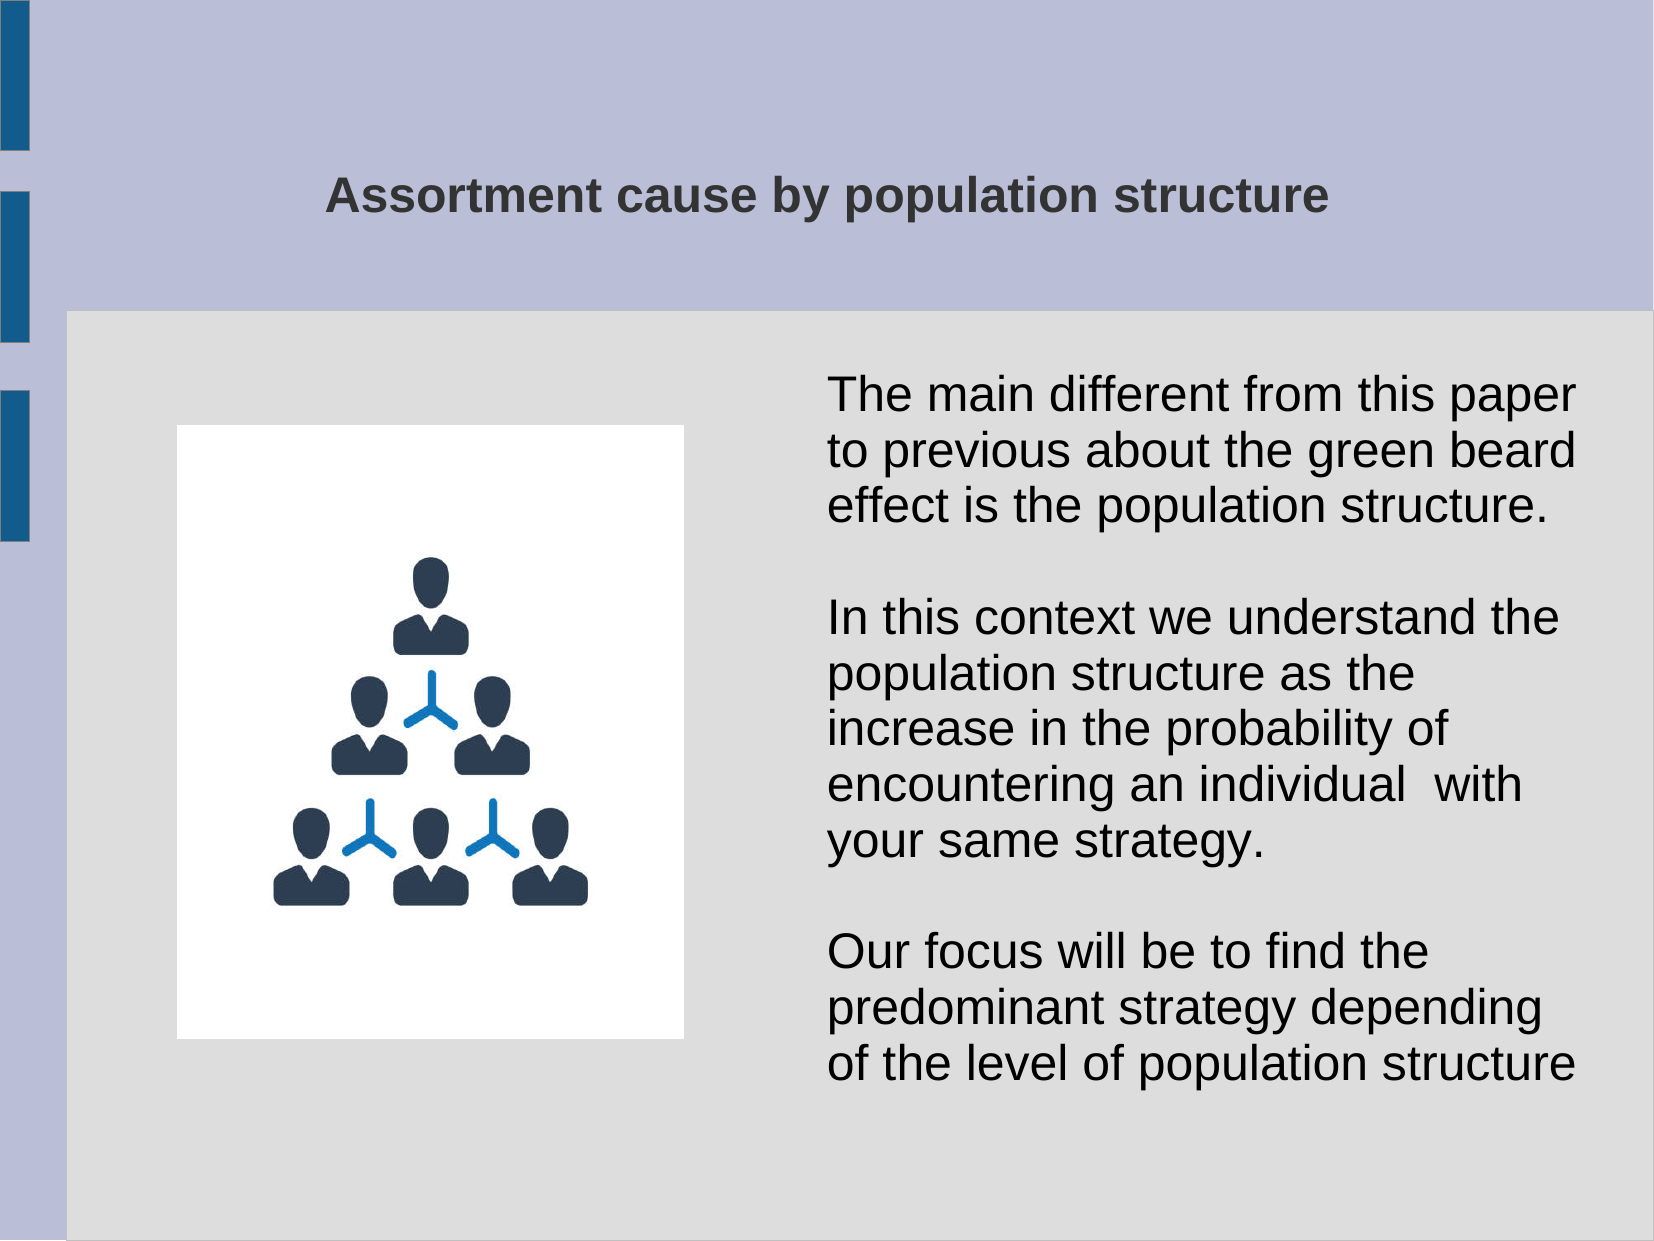

# Assortment cause by population structure
The main different from this paper to previous about the green beard effect is the population structure.
In this context we understand the population structure as the increase in the probability of encountering an individual with your same strategy.
Our focus will be to find the predominant strategy depending of the level of population structure